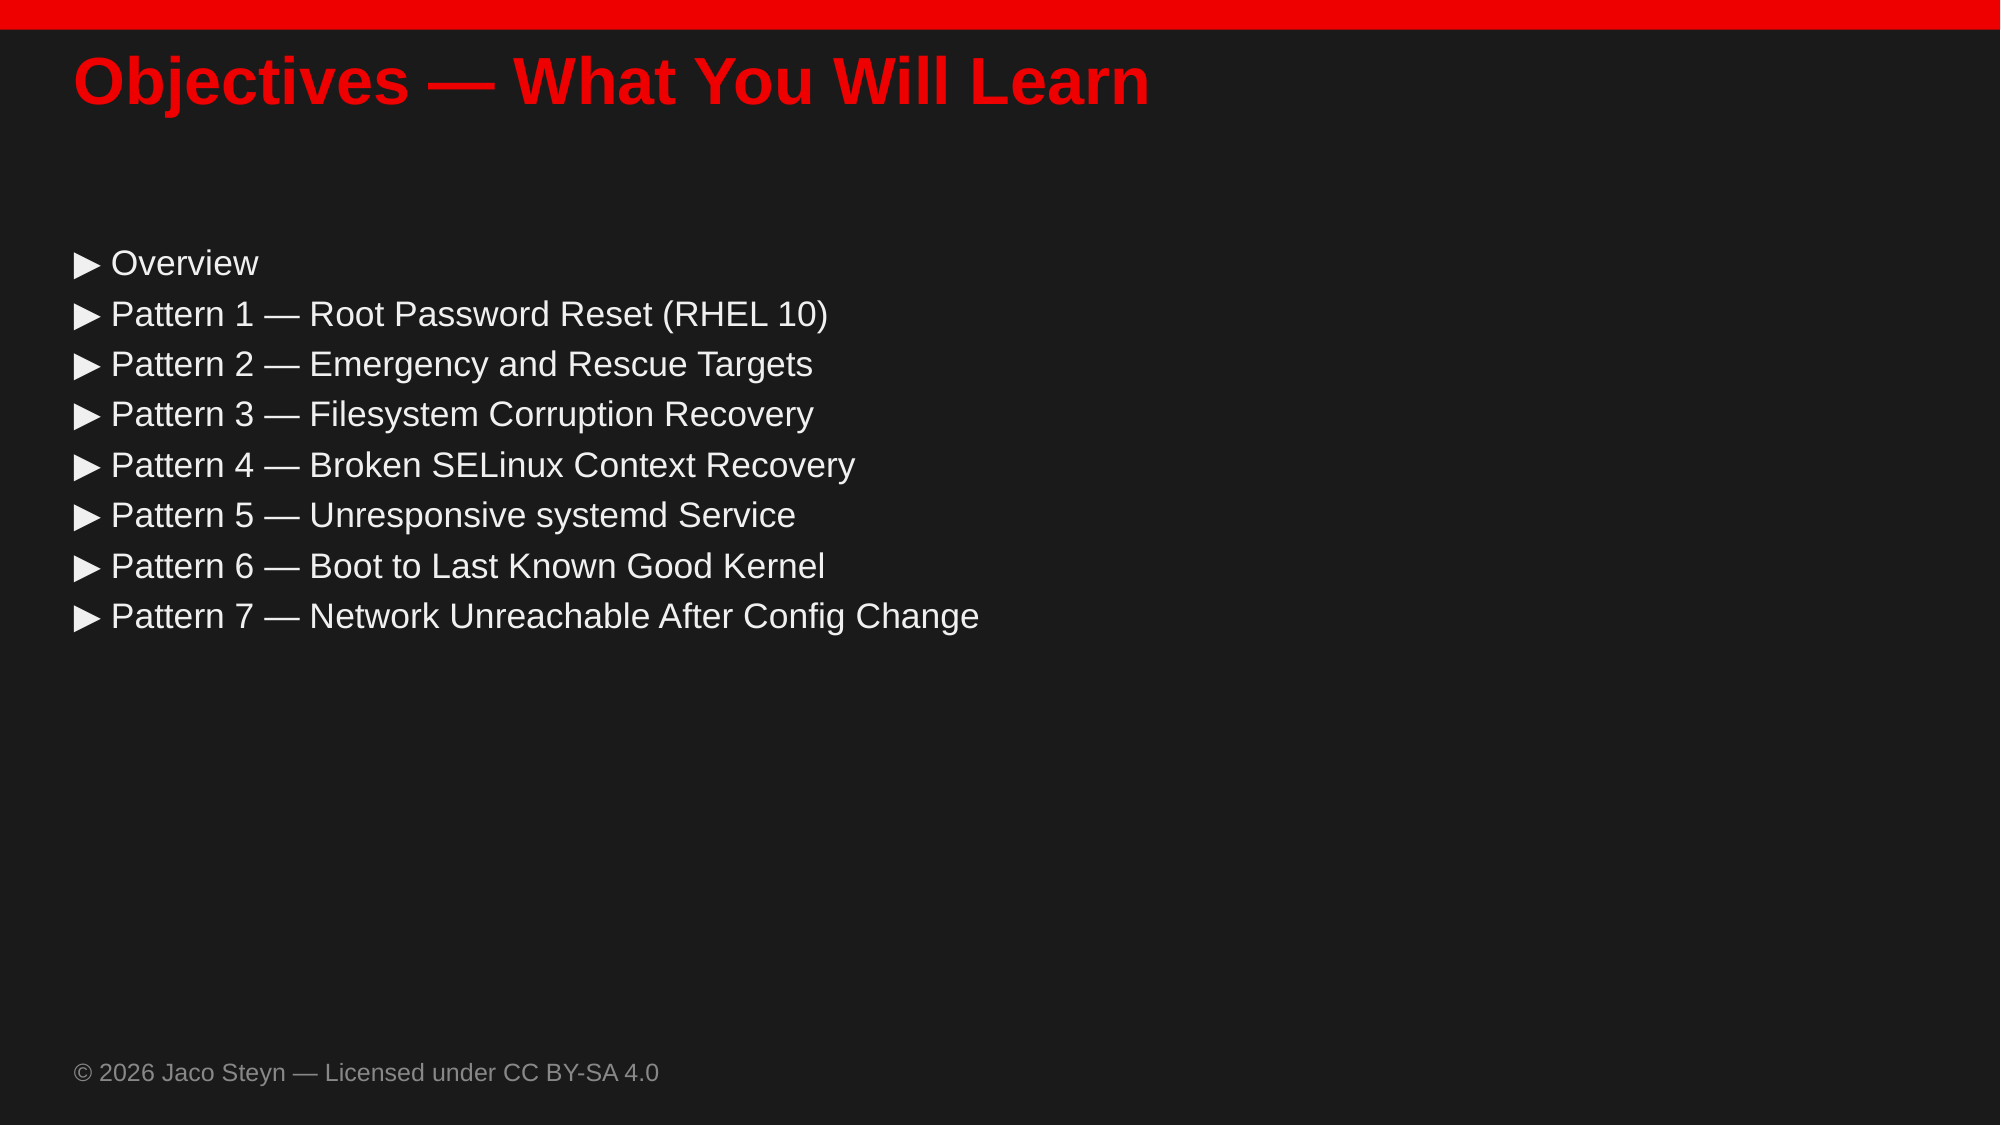

Objectives — What You Will Learn
▶ Overview
▶ Pattern 1 — Root Password Reset (RHEL 10)
▶ Pattern 2 — Emergency and Rescue Targets
▶ Pattern 3 — Filesystem Corruption Recovery
▶ Pattern 4 — Broken SELinux Context Recovery
▶ Pattern 5 — Unresponsive systemd Service
▶ Pattern 6 — Boot to Last Known Good Kernel
▶ Pattern 7 — Network Unreachable After Config Change
© 2026 Jaco Steyn — Licensed under CC BY-SA 4.0